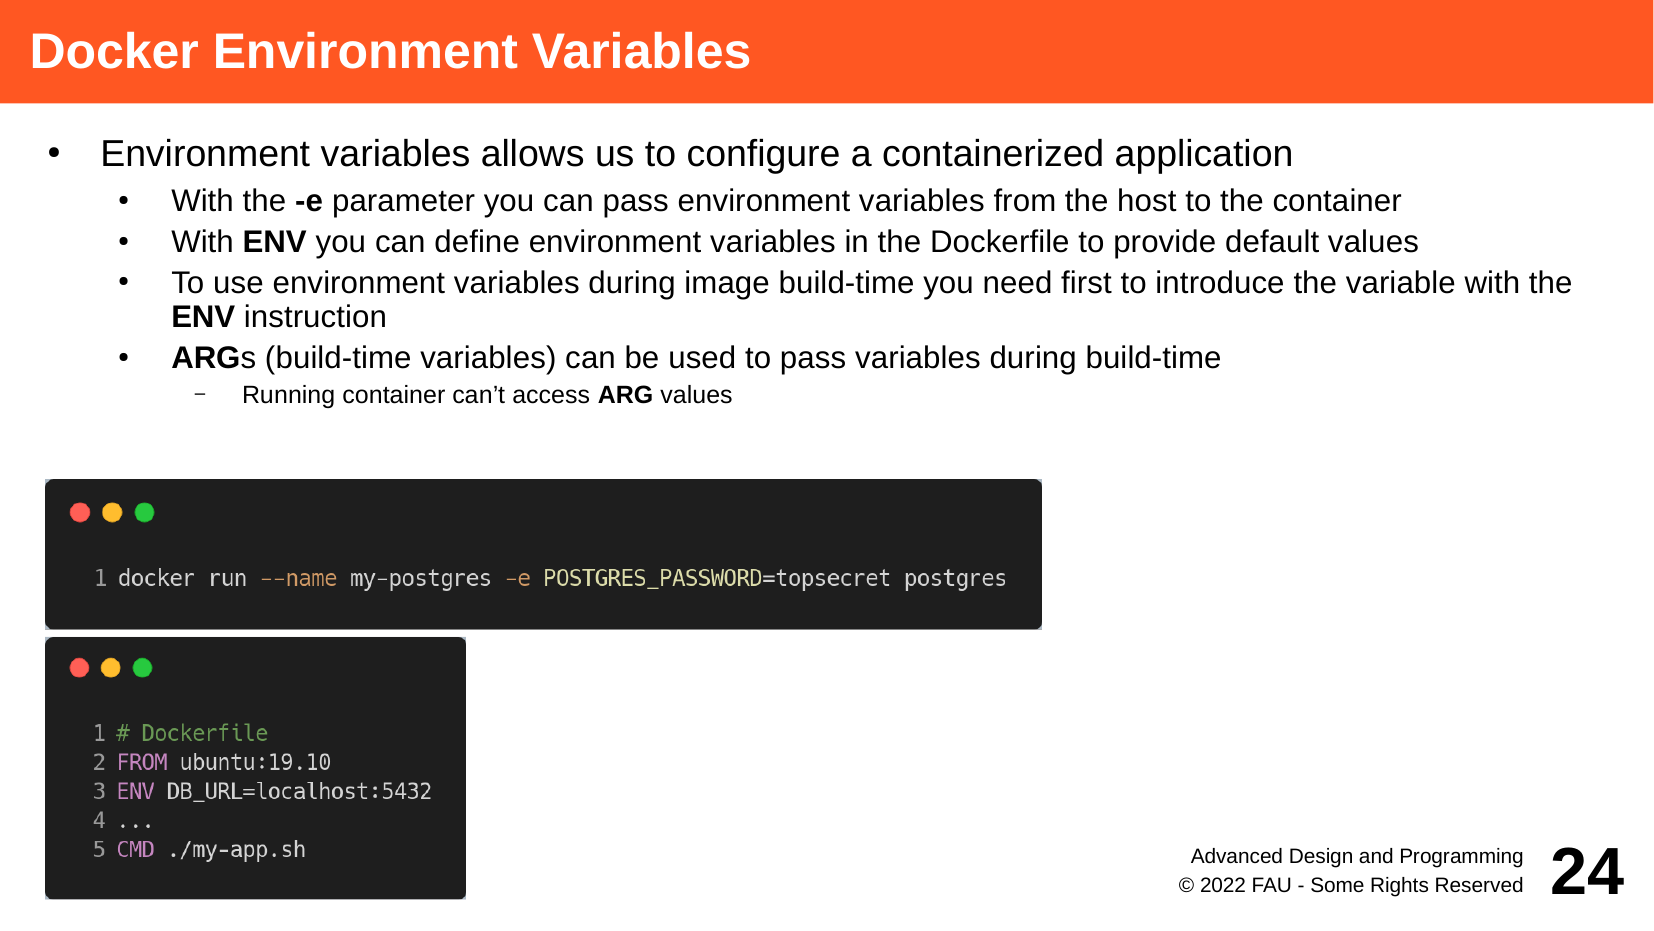

# Docker Environment Variables
Environment variables allows us to configure a containerized application
With the -e parameter you can pass environment variables from the host to the container
With ENV you can define environment variables in the Dockerfile to provide default values
To use environment variables during image build-time you need first to introduce the variable with the ENV instruction
ARGs (build-time variables) can be used to pass variables during build-time
Running container can’t access ARG values
Advanced Design and Programming
24
© 2022 FAU - Some Rights Reserved